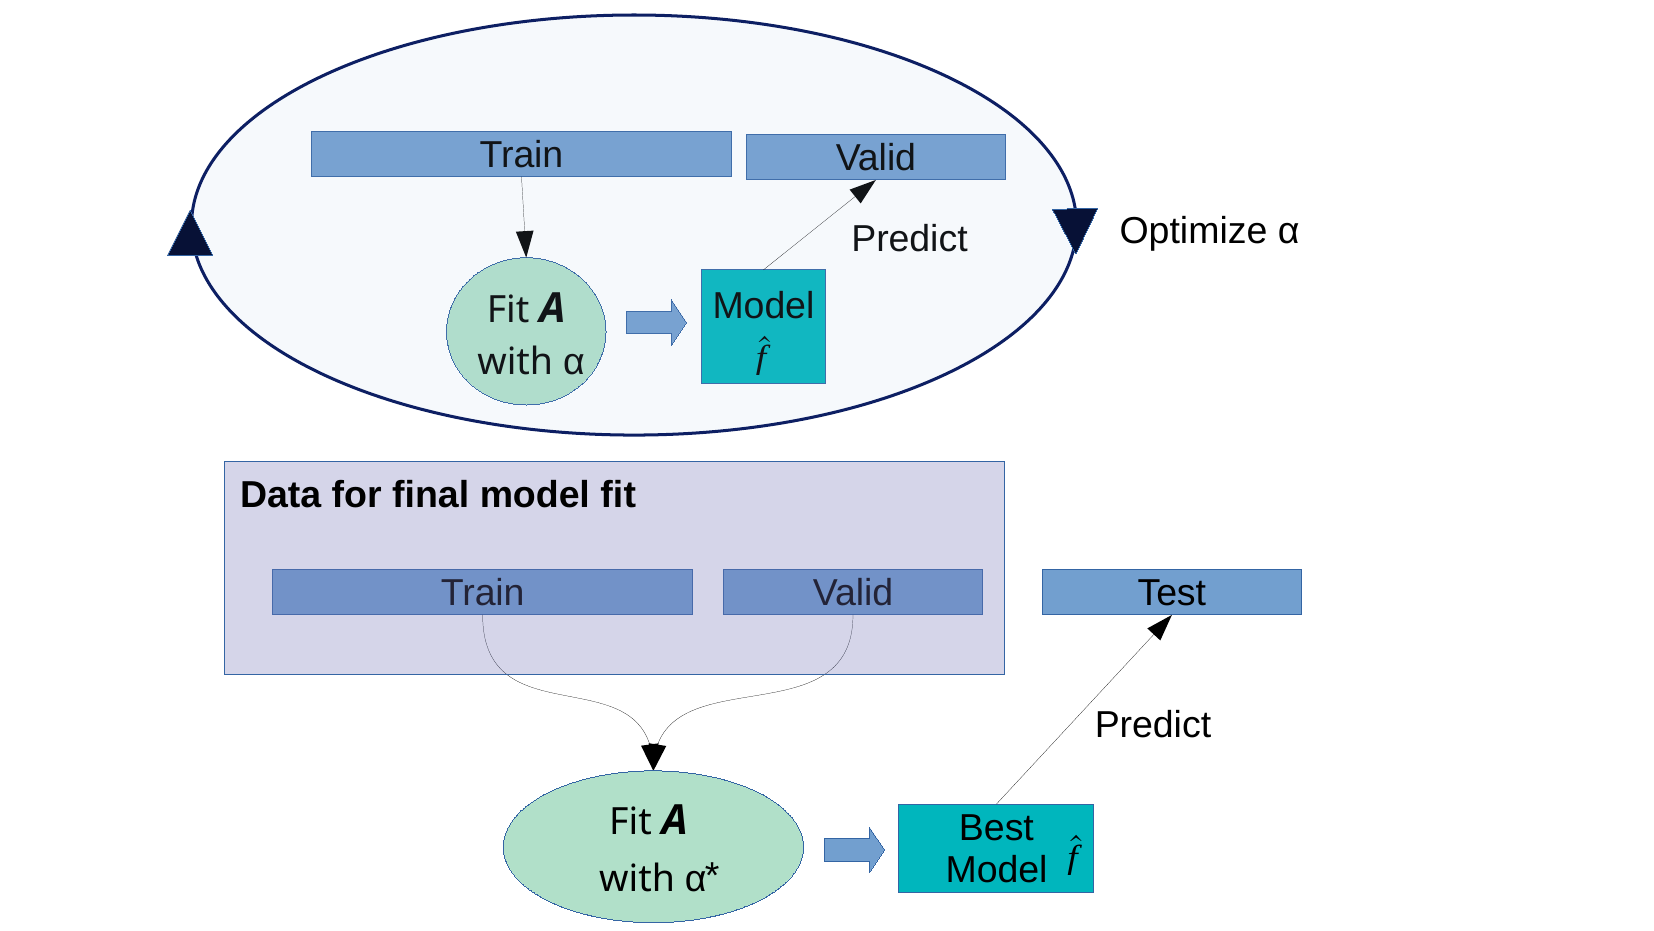

Train
Valid
Optimize α
Predict
 Fit A
 with α
Model
Data for final model fit
Train
Valid
Test
Predict
Fit A
 with α
Best
Model
*